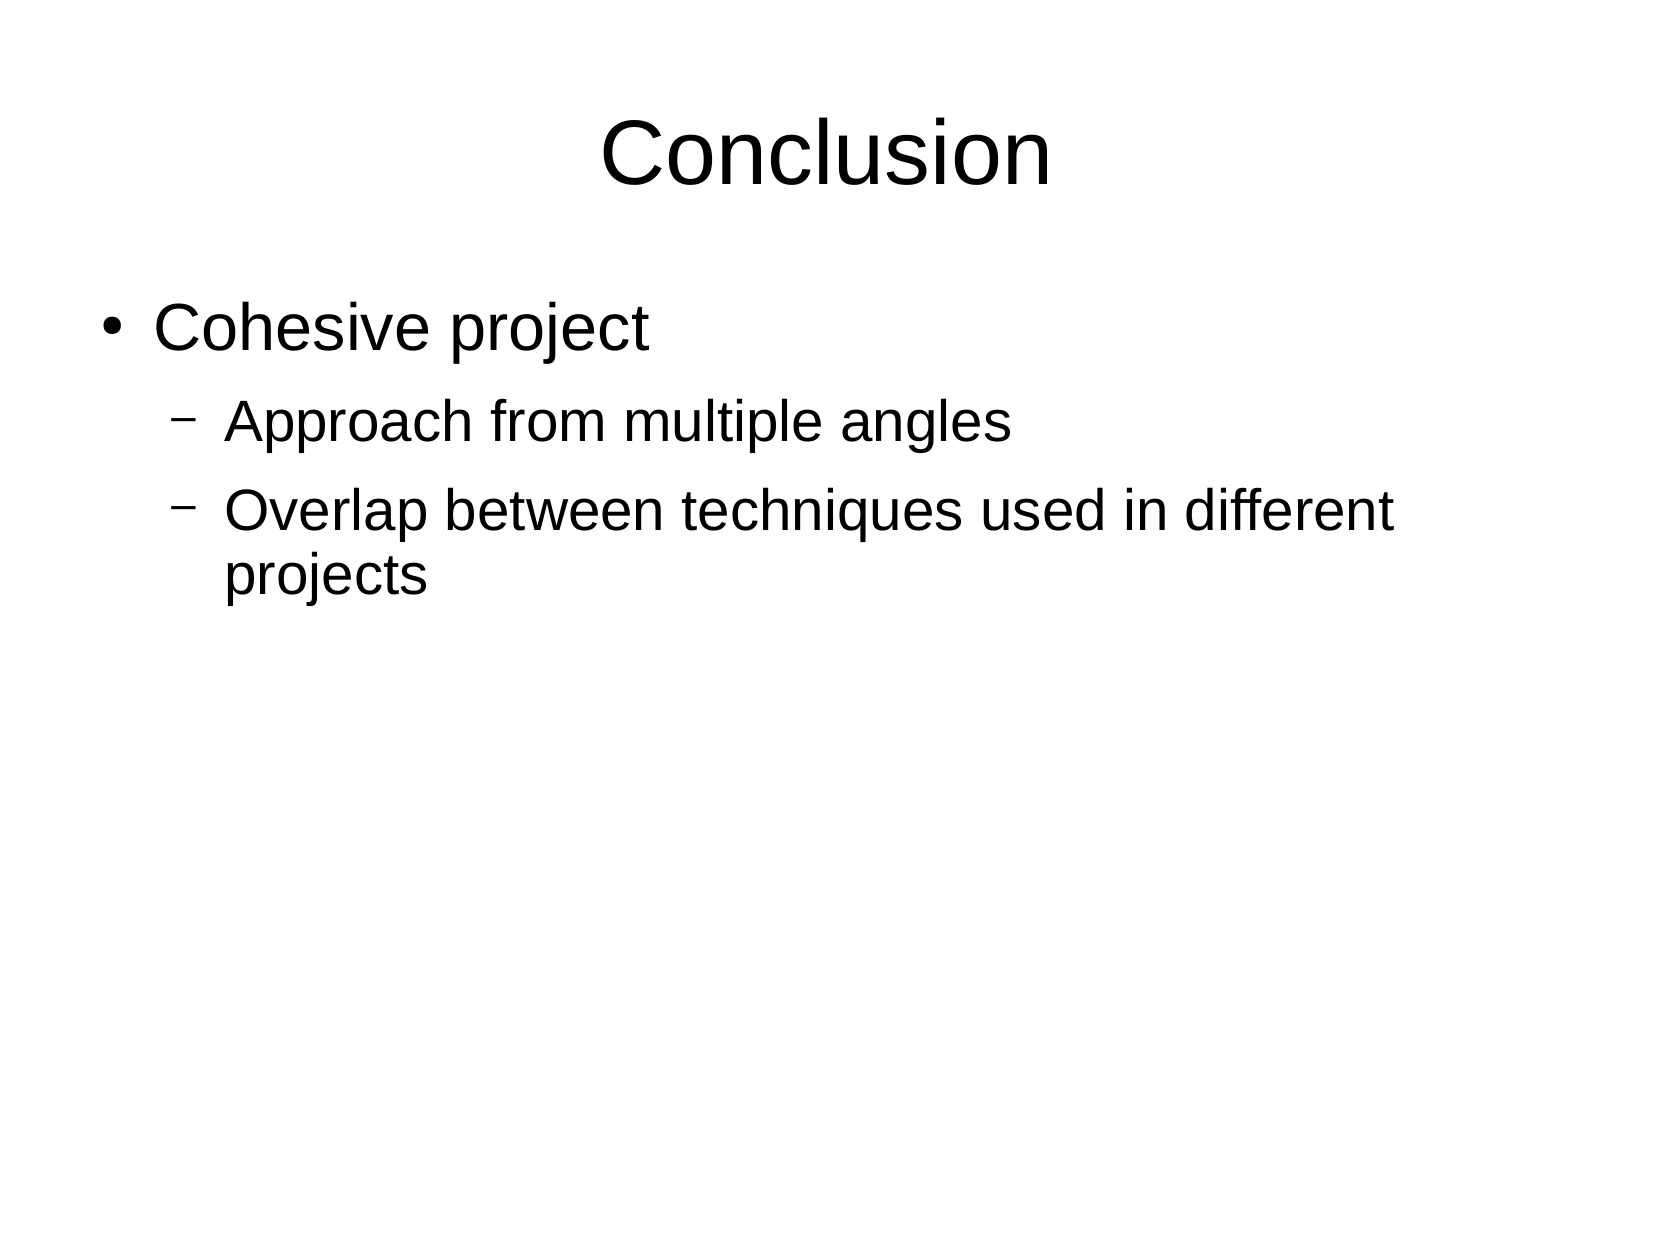

# Conclusion
Cohesive project
Approach from multiple angles
Overlap between techniques used in different projects